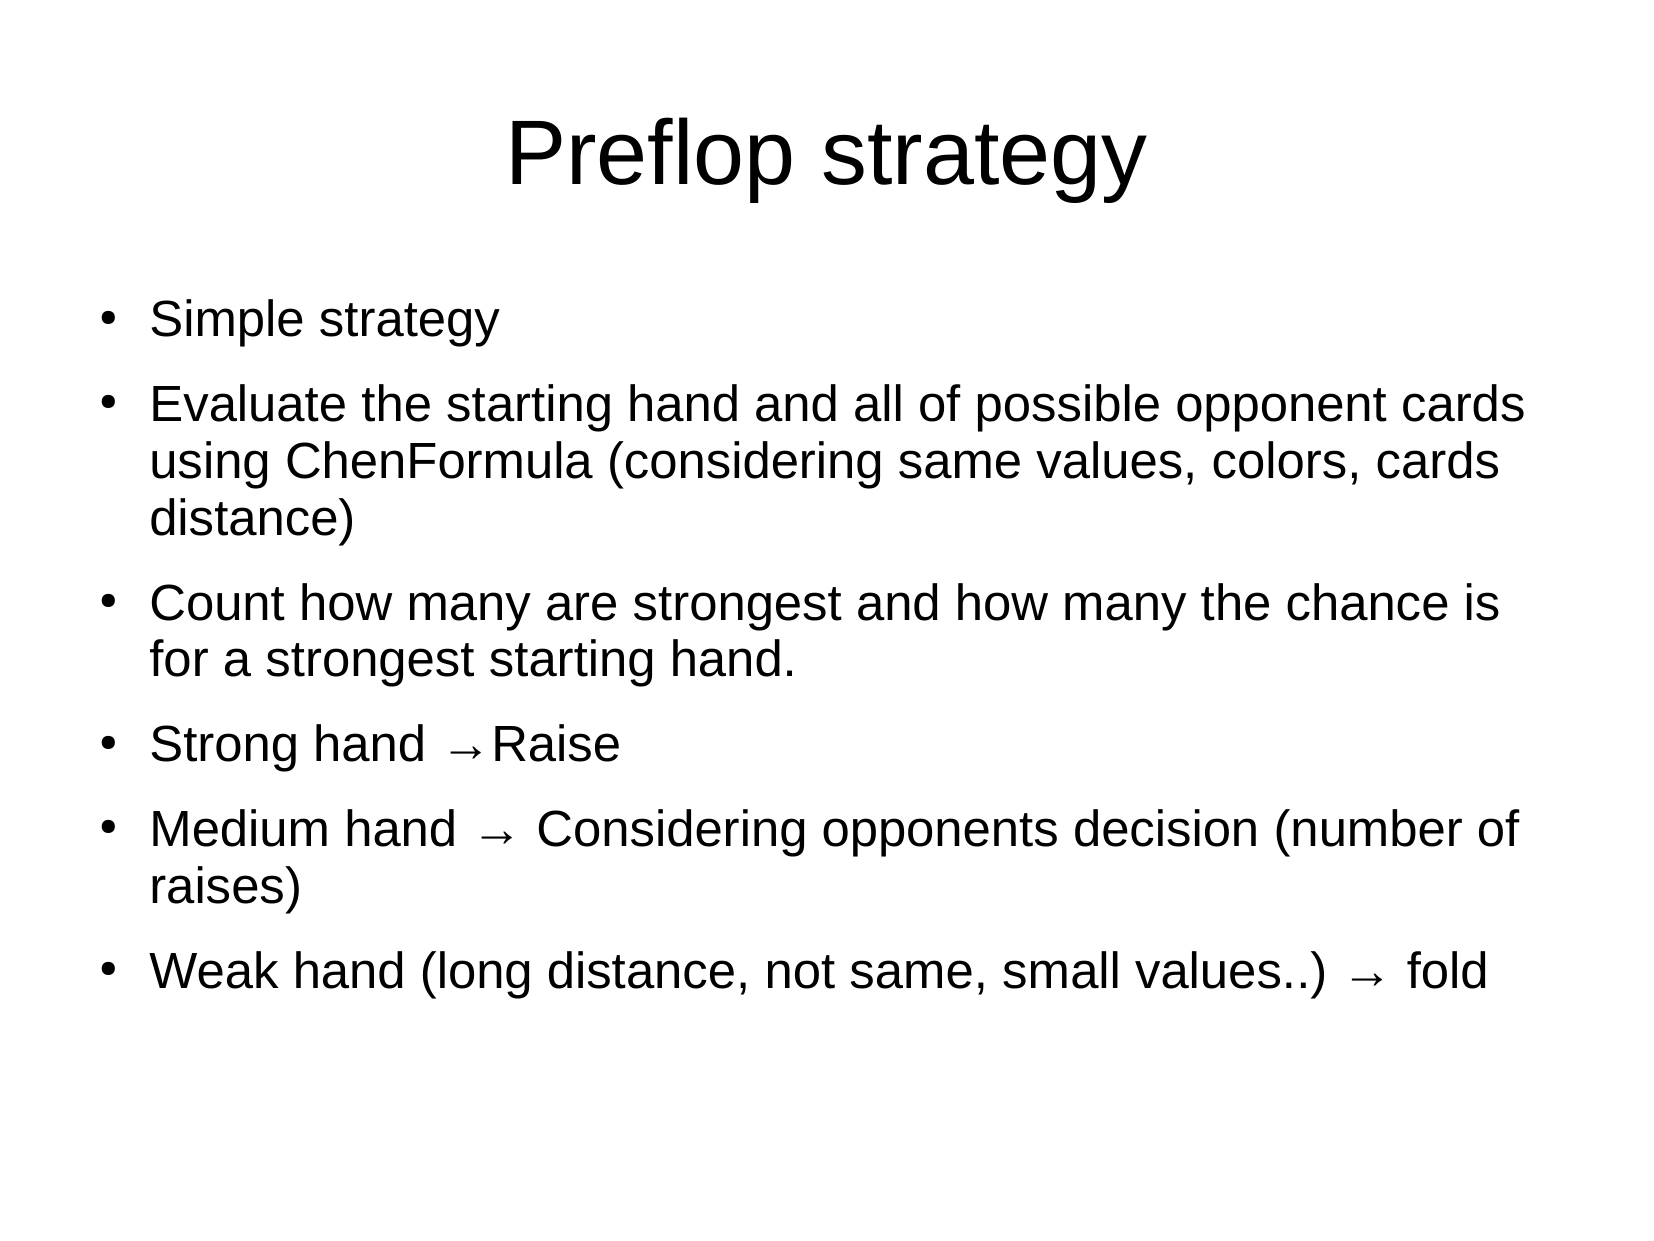

# Preflop strategy
Simple strategy
Evaluate the starting hand and all of possible opponent cards using ChenFormula (considering same values, colors, cards distance)
Count how many are strongest and how many the chance is for a strongest starting hand.
Strong hand →Raise
Medium hand → Considering opponents decision (number of raises)
Weak hand (long distance, not same, small values..) → fold